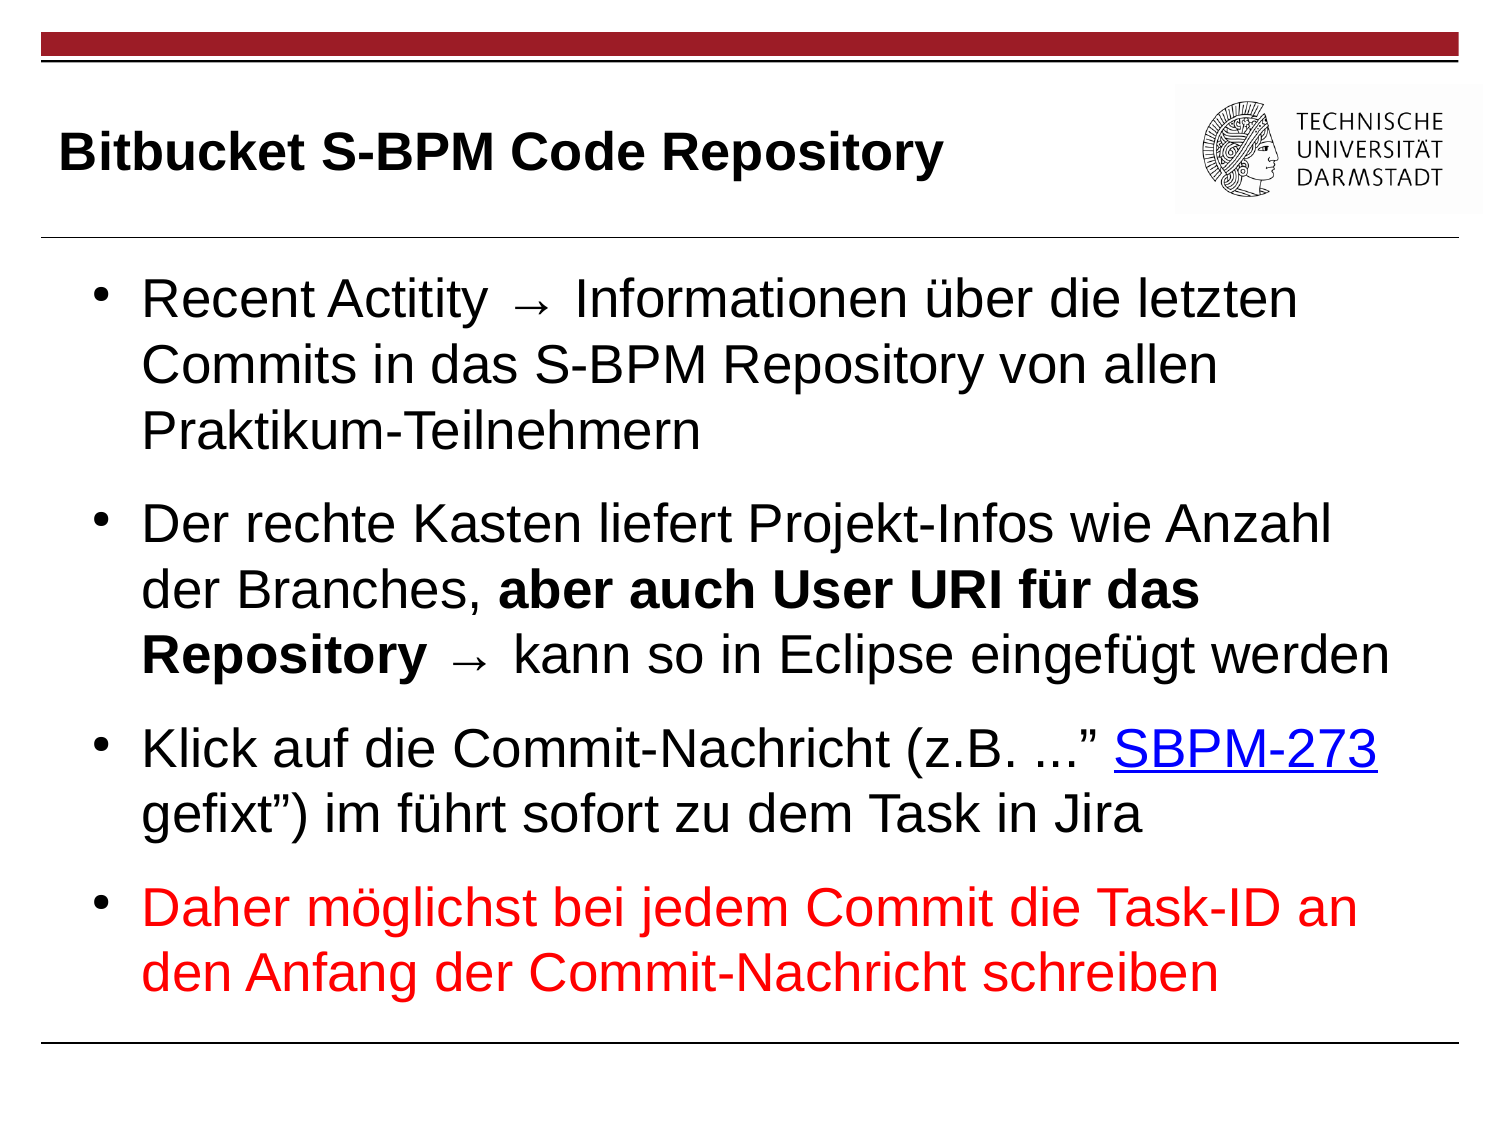

Bitbucket S-BPM Code Repository
# Recent Actitity → Informationen über die letzten Commits in das S-BPM Repository von allen Praktikum-Teilnehmern
Der rechte Kasten liefert Projekt-Infos wie Anzahl der Branches, aber auch User URI für das Repository → kann so in Eclipse eingefügt werden
Klick auf die Commit-Nachricht (z.B. ...” SBPM-273 gefixt”) im führt sofort zu dem Task in Jira
Daher möglichst bei jedem Commit die Task-ID an den Anfang der Commit-Nachricht schreiben